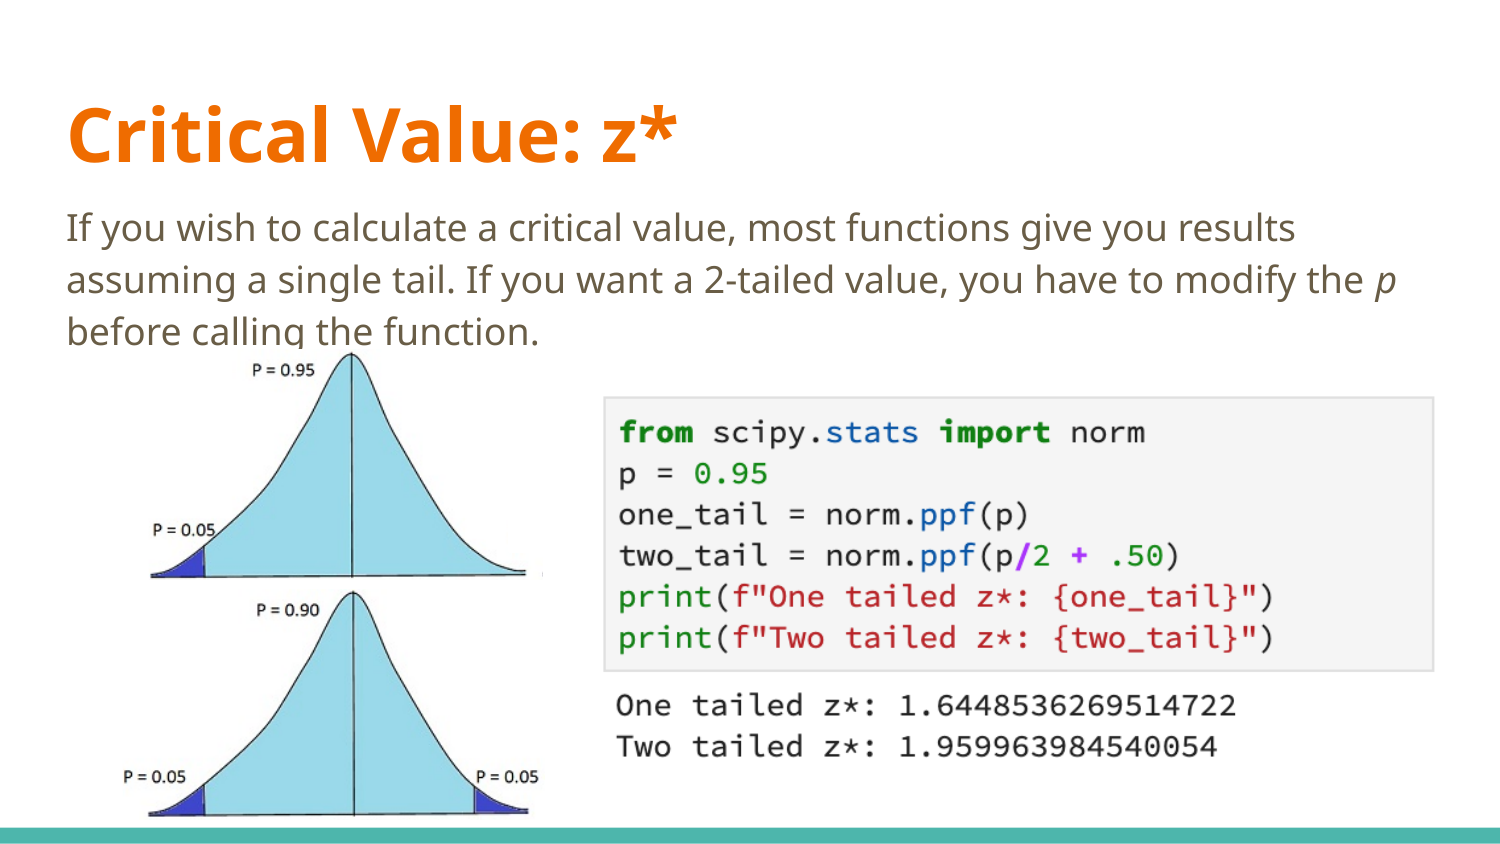

# Critical Value: z*
If you wish to calculate a critical value, most functions give you results assuming a single tail. If you want a 2-tailed value, you have to modify the p before calling the function.